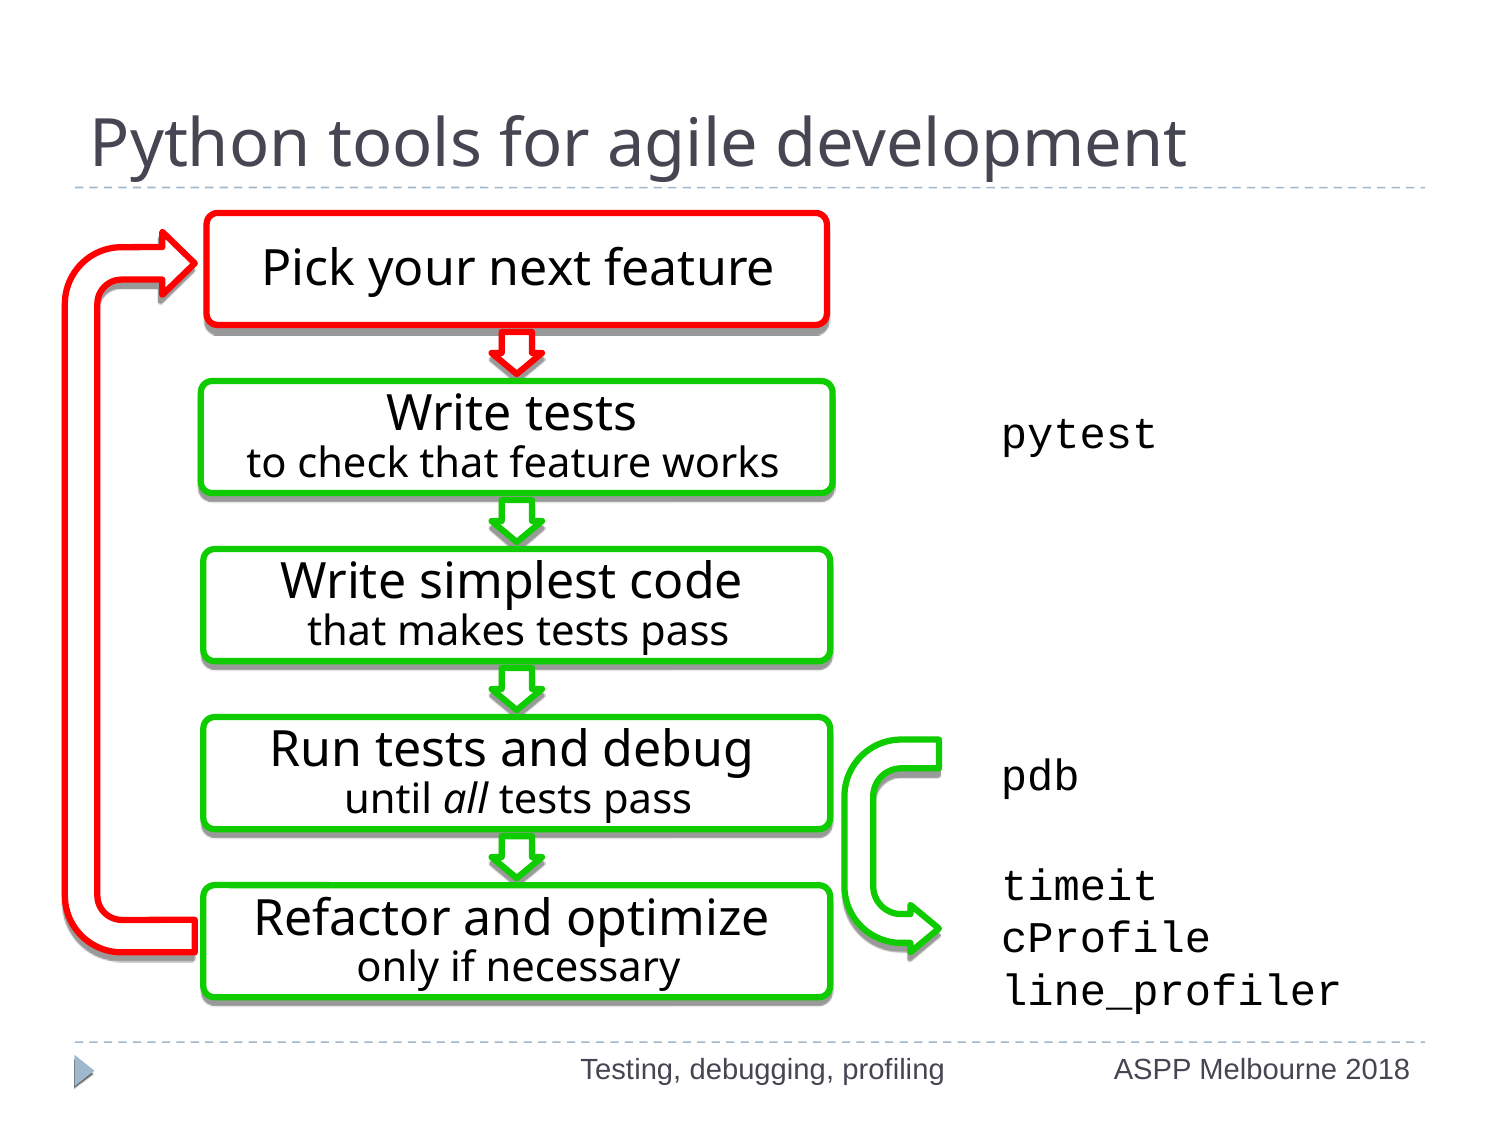

Pick your next feature
Write tests
to check that feature works
Write simplest code
that makes tests pass
Run tests and debug
until all tests pass
Refactor and optimize
only if necessary
# Python tools for agile development
pytest
pdb
timeit
cProfile
line_profiler
Testing, debugging, profiling
ASPP Melbourne 2018